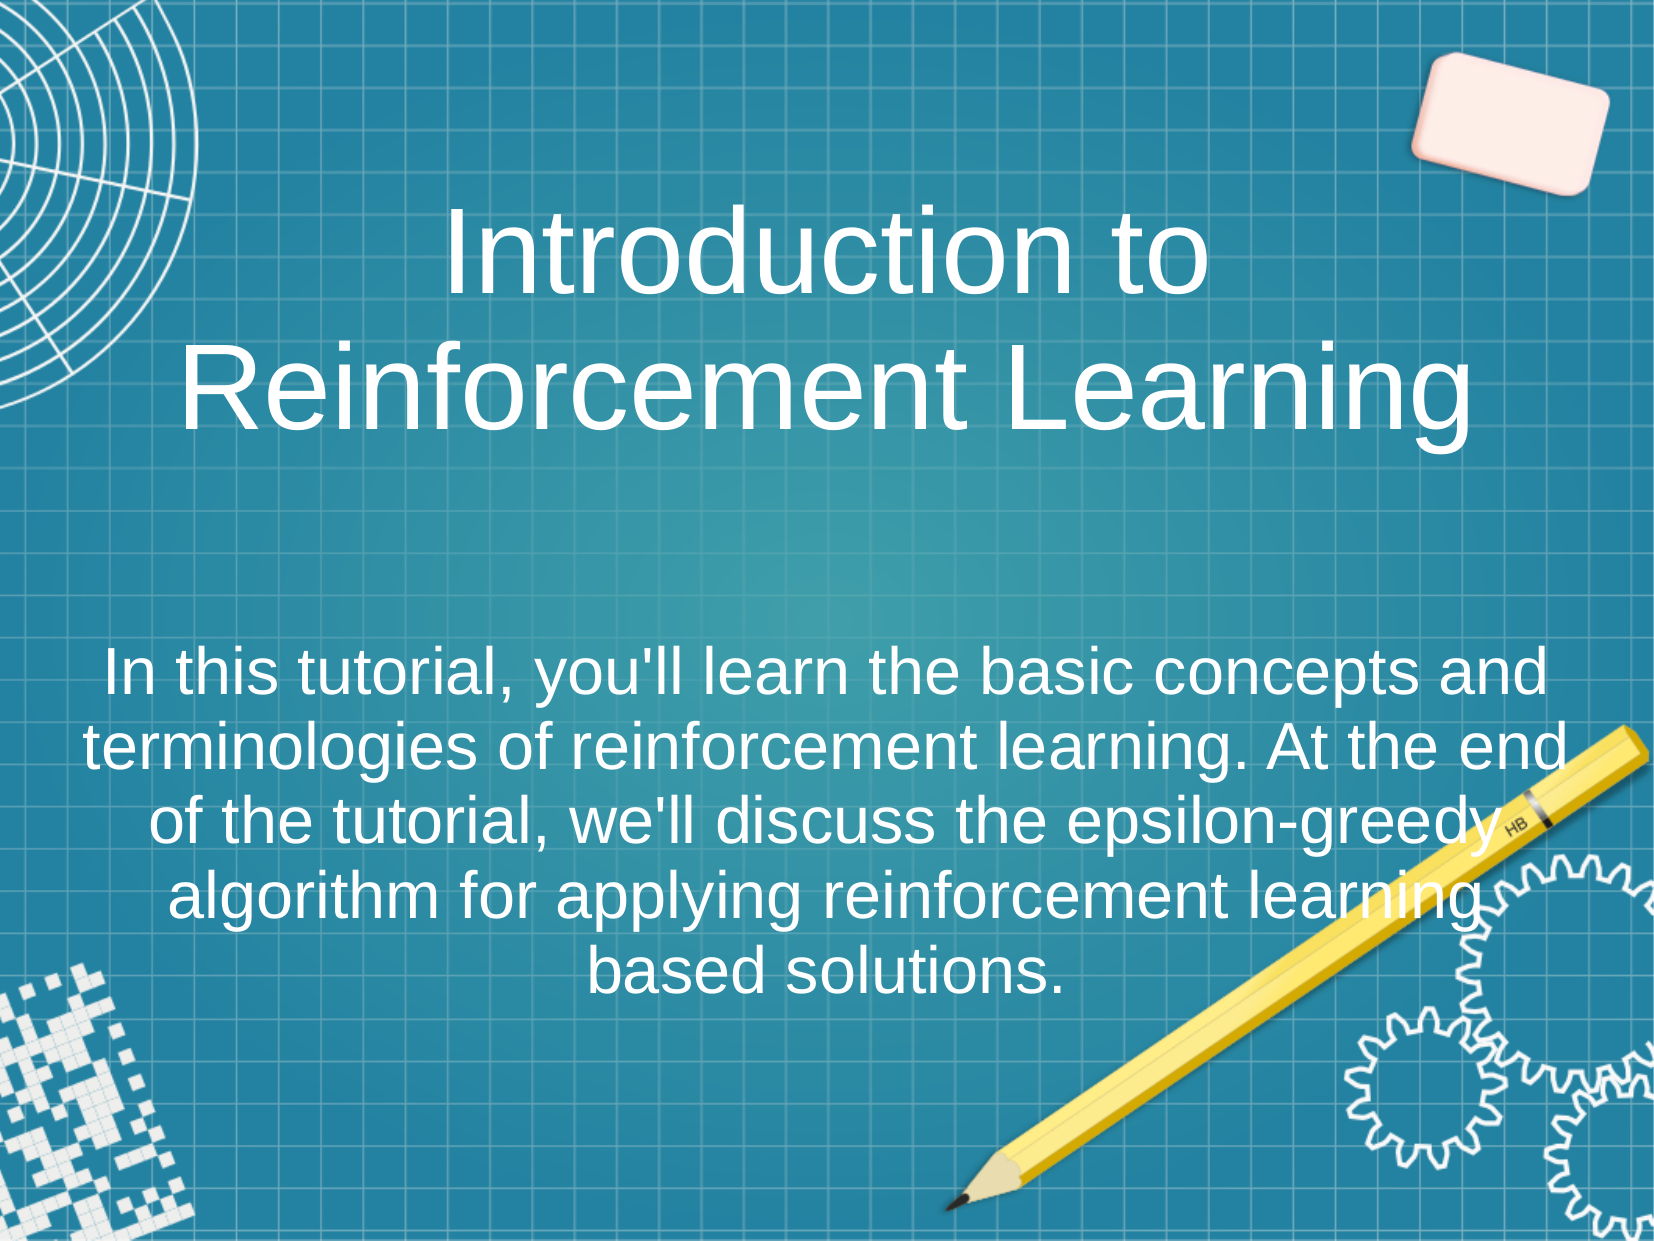

# Introduction to Reinforcement Learning
In this tutorial, you'll learn the basic concepts and terminologies of reinforcement learning. At the end of the tutorial, we'll discuss the epsilon-greedy algorithm for applying reinforcement learning based solutions.